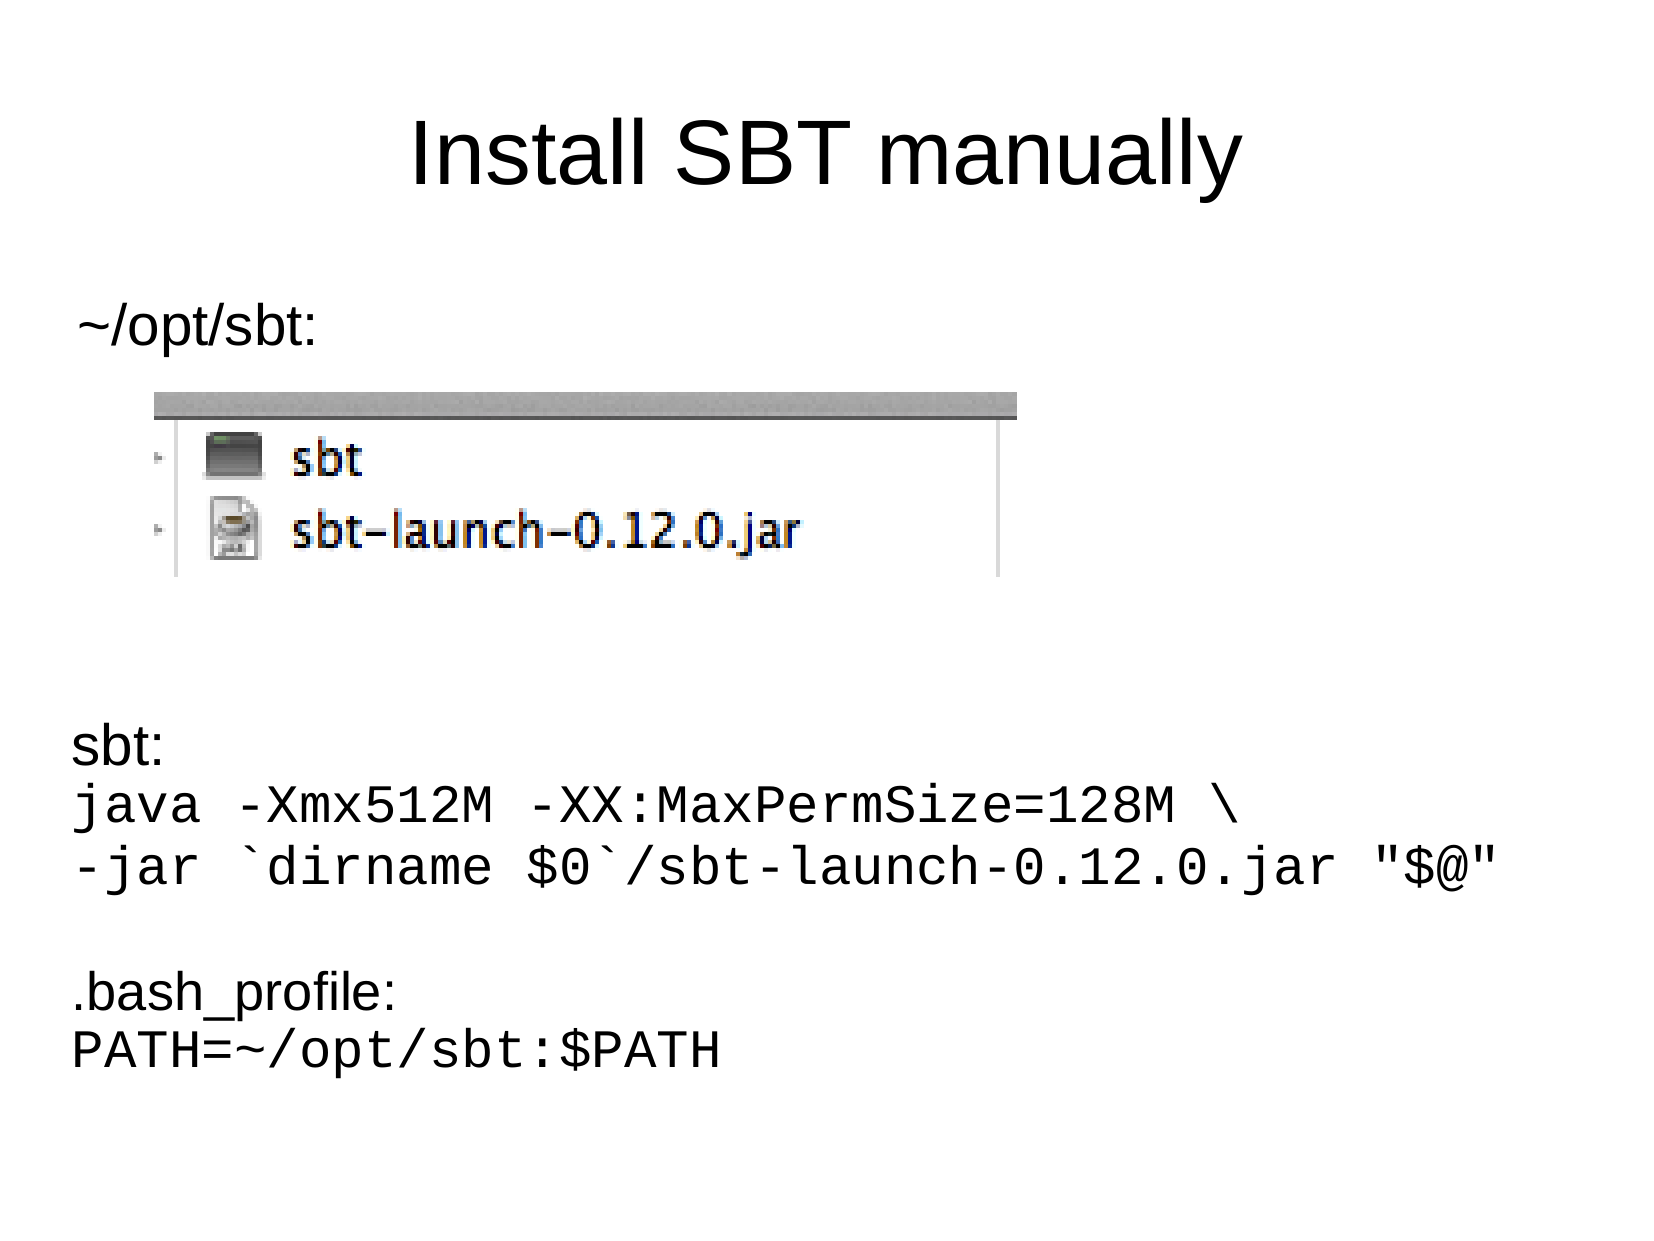

# Install SBT manually
~/opt/sbt:
sbt:
java -Xmx512M -XX:MaxPermSize=128M \
-jar `dirname $0`/sbt-launch-0.12.0.jar "$@"
.bash_profile:
PATH=~/opt/sbt:$PATH